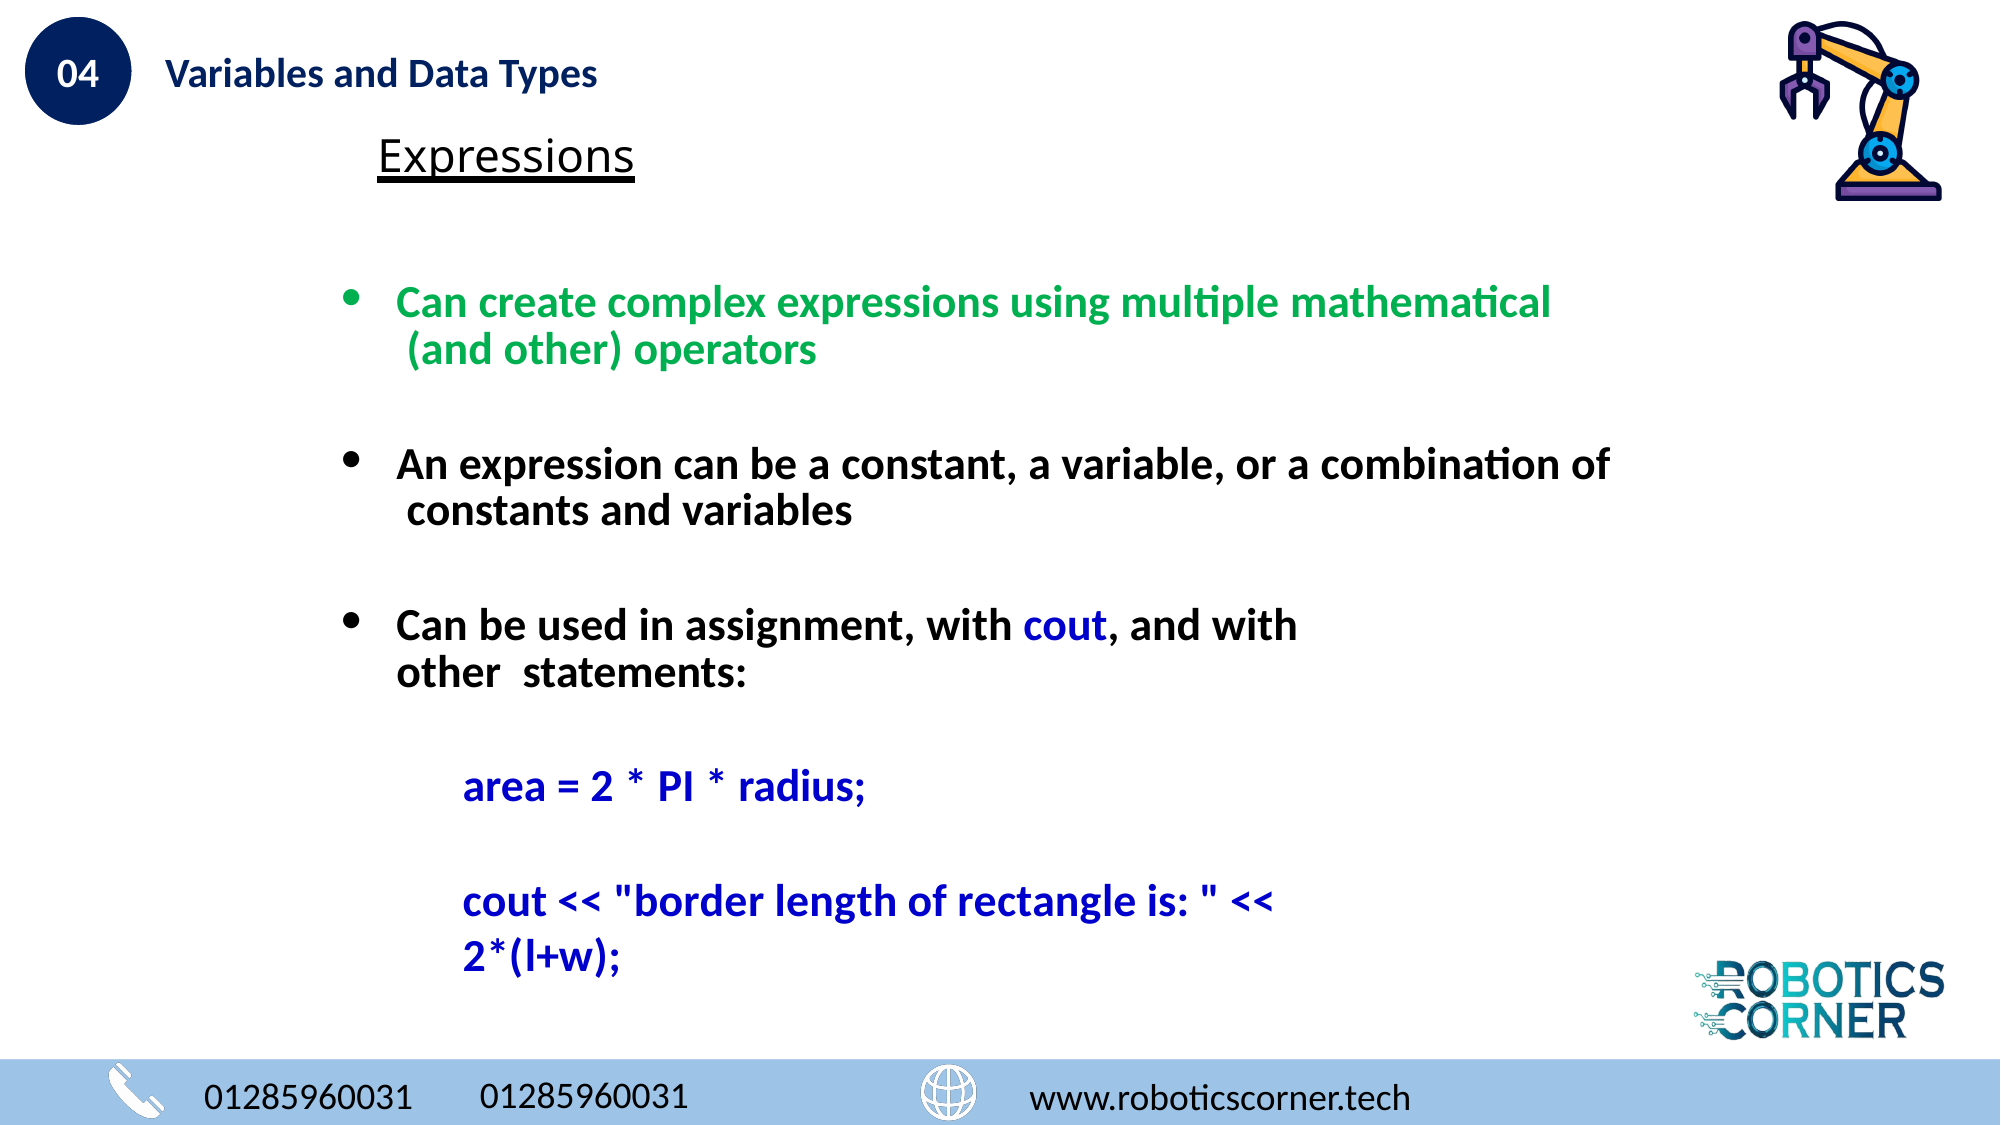

04
Variables and Data Types
# Expressions
Can create complex expressions using multiple mathematical (and other) operators
An expression can be a constant, a variable, or a combination of constants and variables
Can be used in assignment, with cout, and with other statements:
area = 2 * PI * radius;
cout << "border length of rectangle is: " << 2*(l+w);
01285960031
01285960031
www.roboticscorner.tech